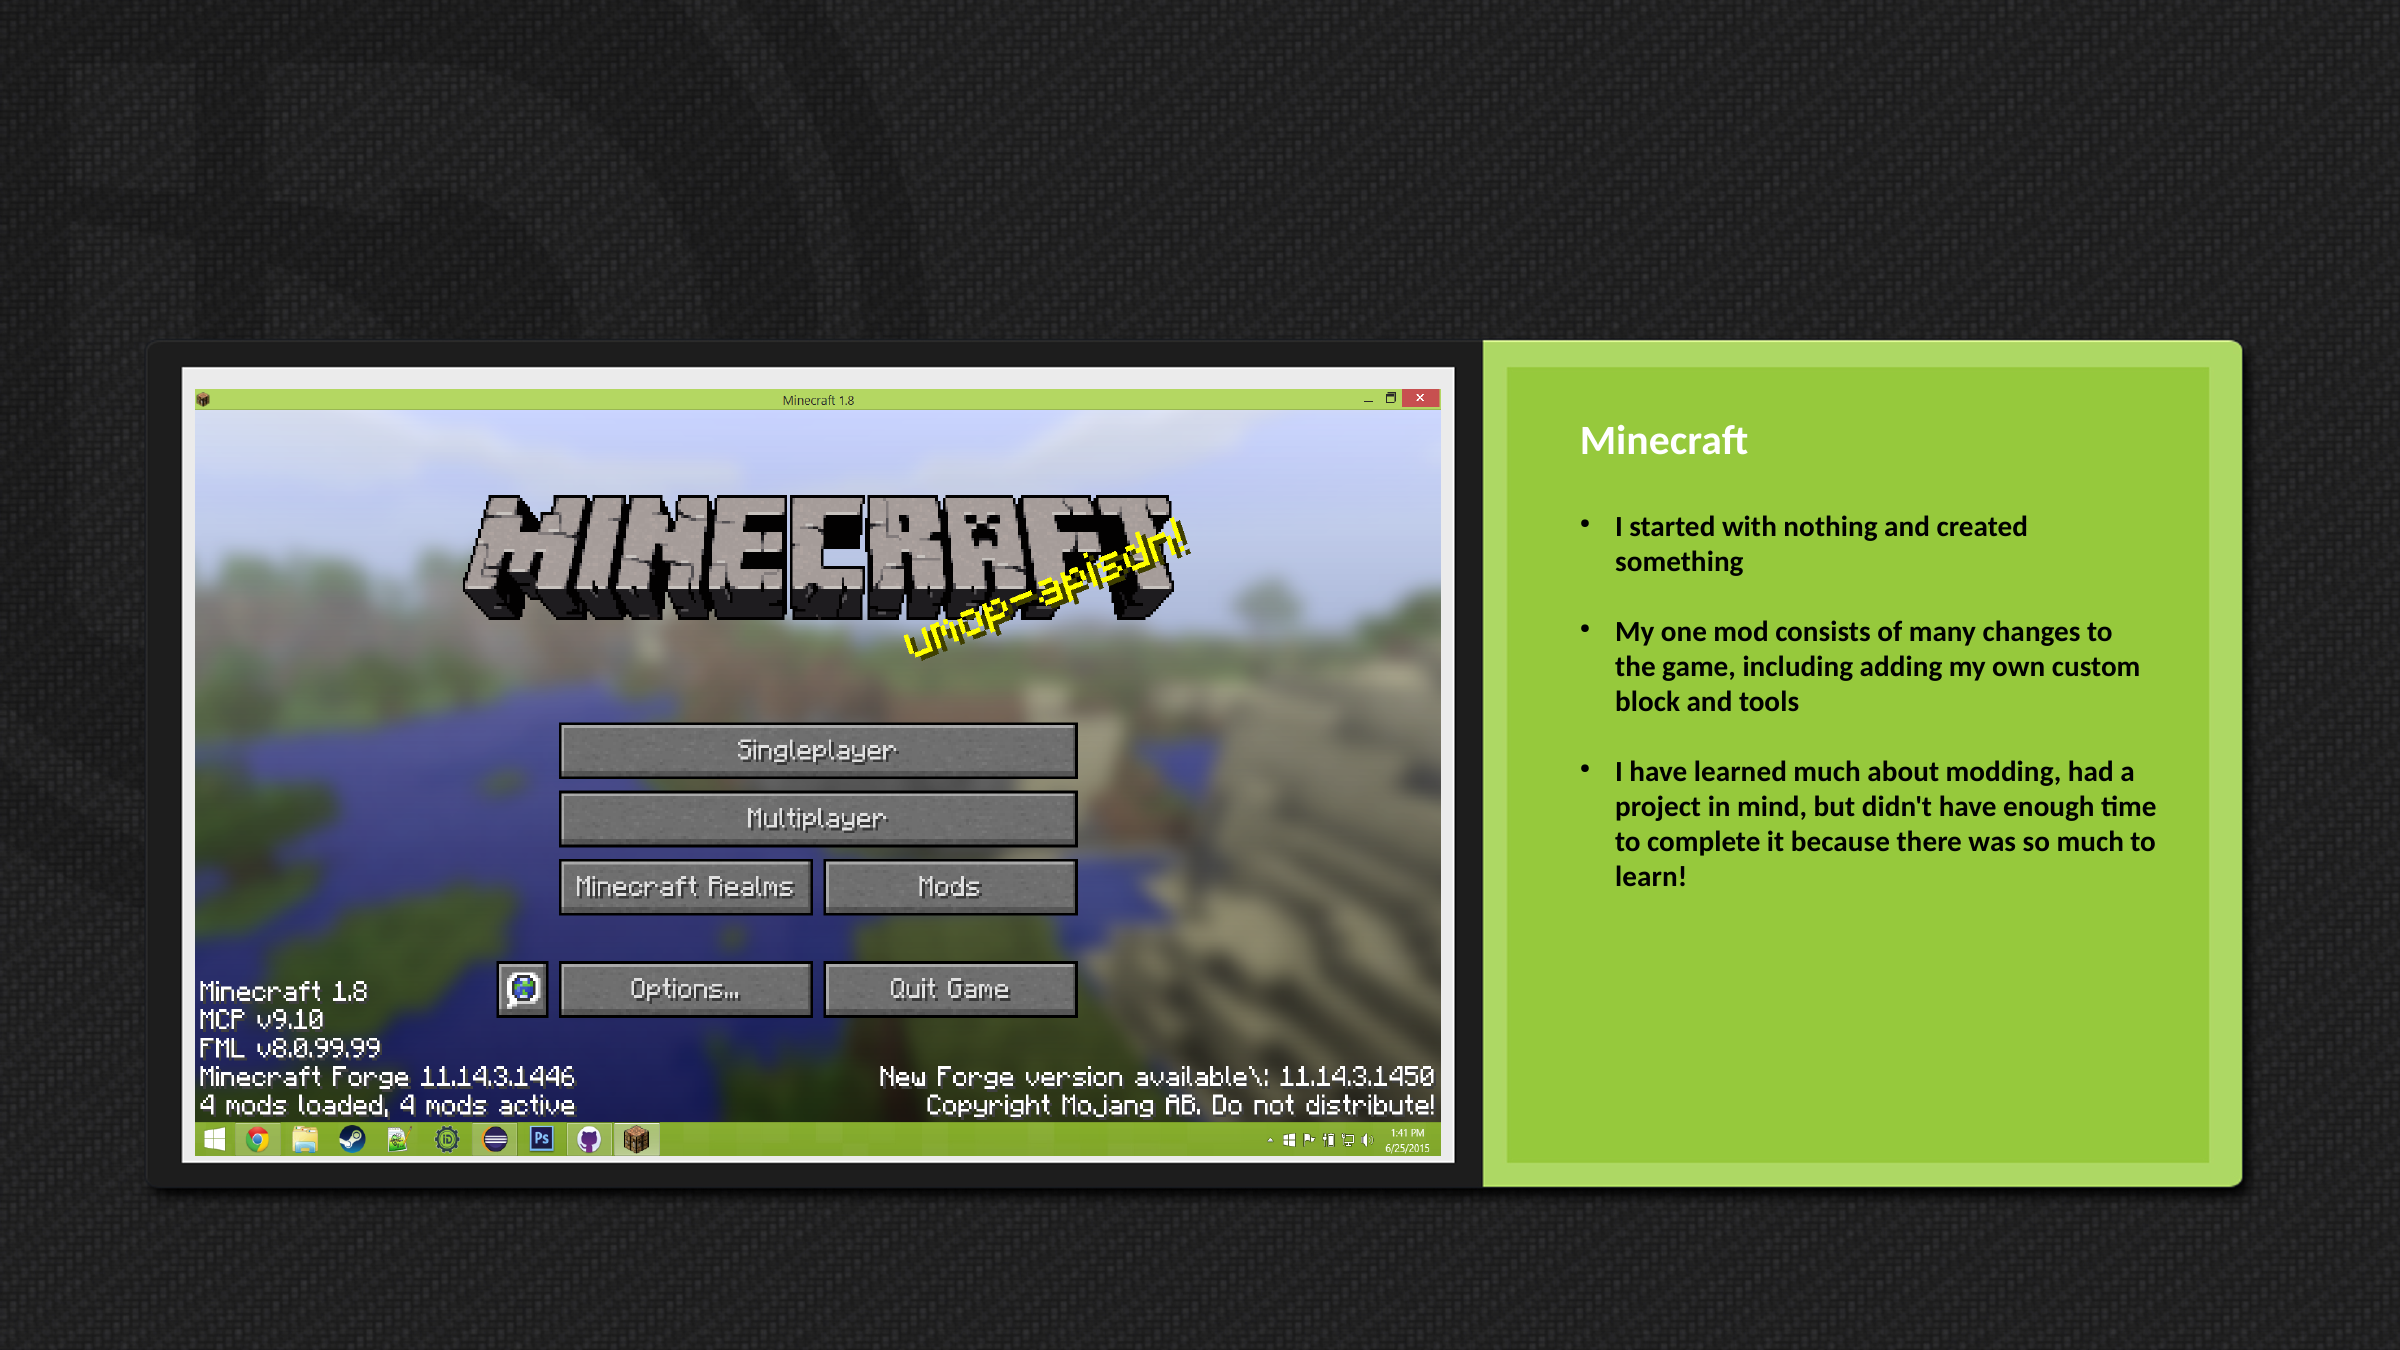

Minecraft
I started with nothing and created something
My one mod consists of many changes to the game, including adding my own custom block and tools
I have learned much about modding, had a project in mind, but didn't have enough time to complete it because there was so much to learn!
Replace this image with your own screenshot.
Then delete this text.